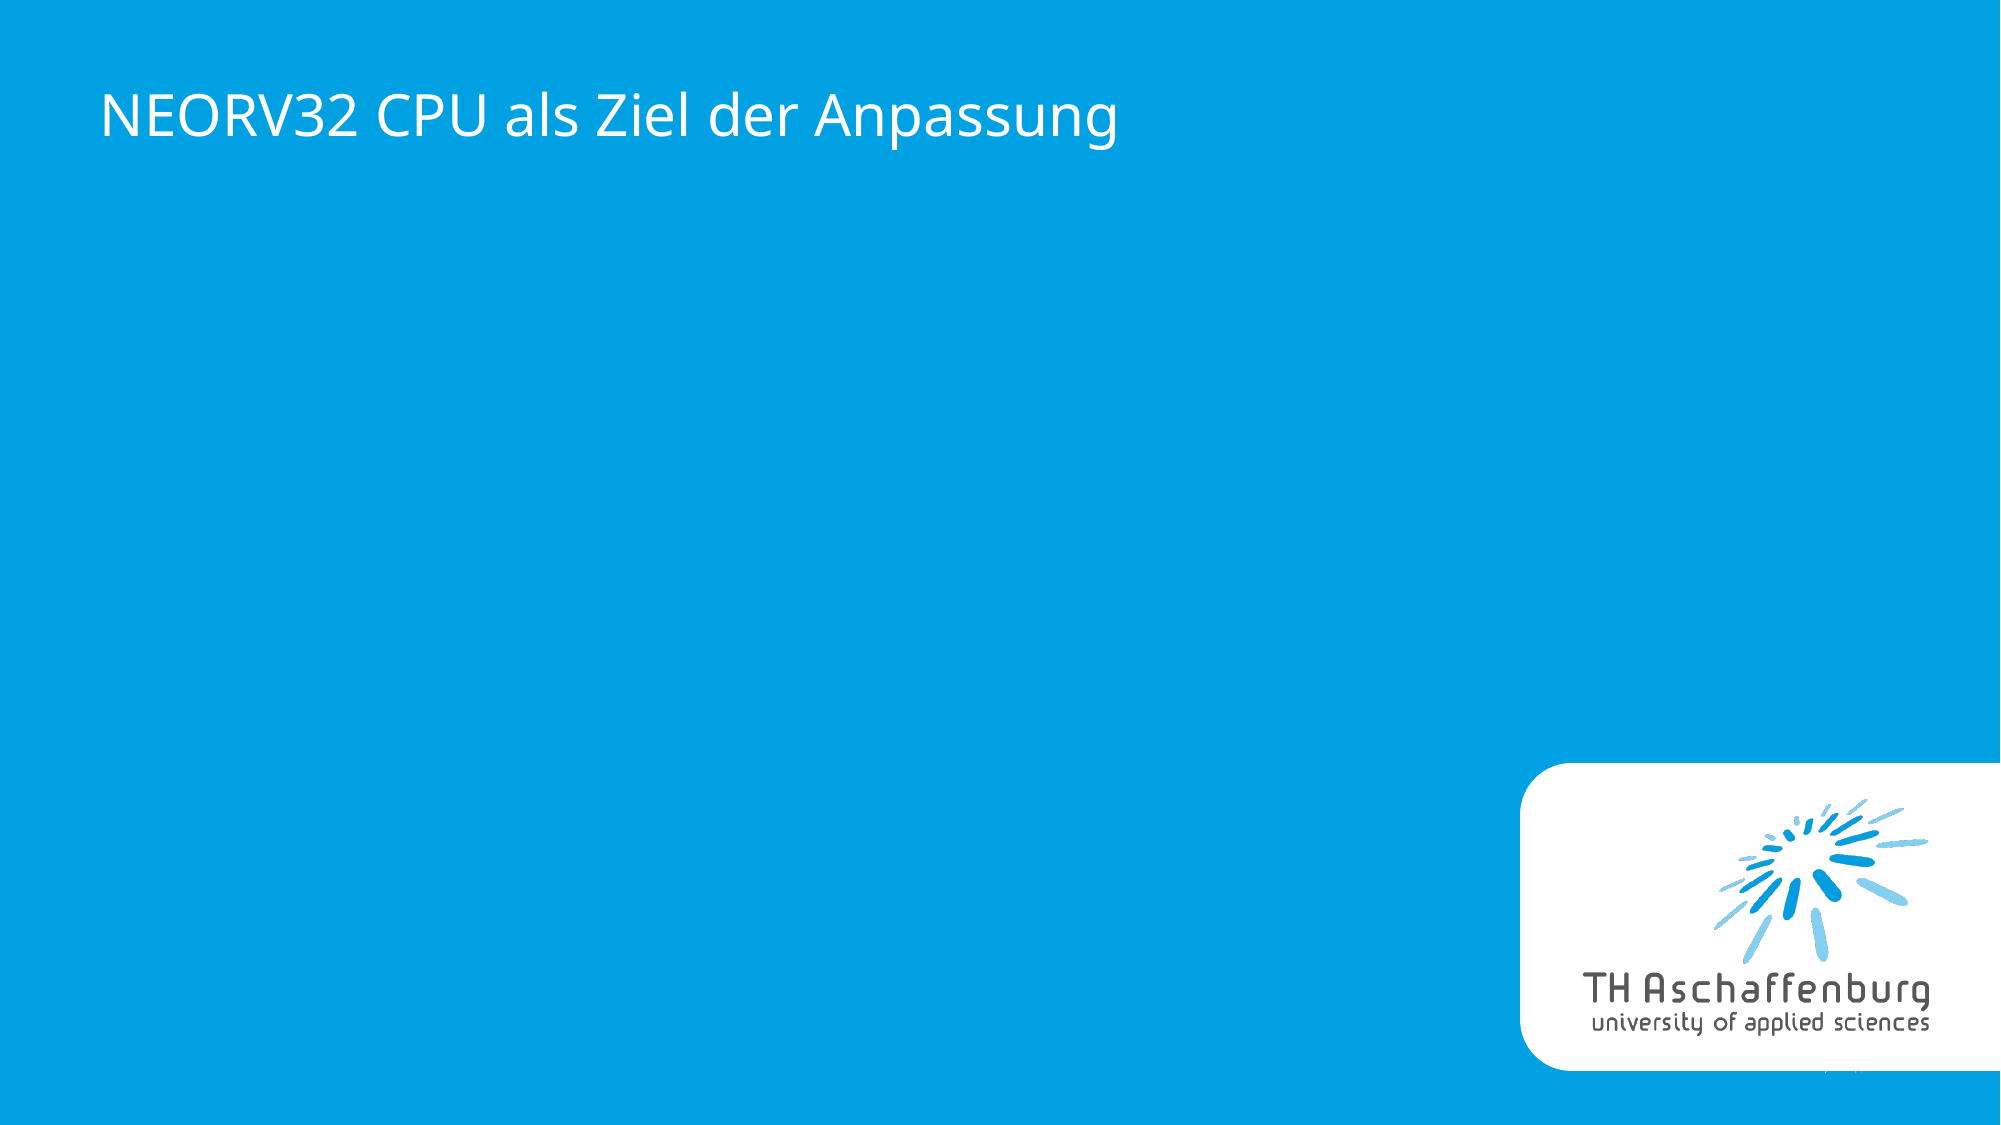

# NEORV32 CPU als Ziel der Anpassung